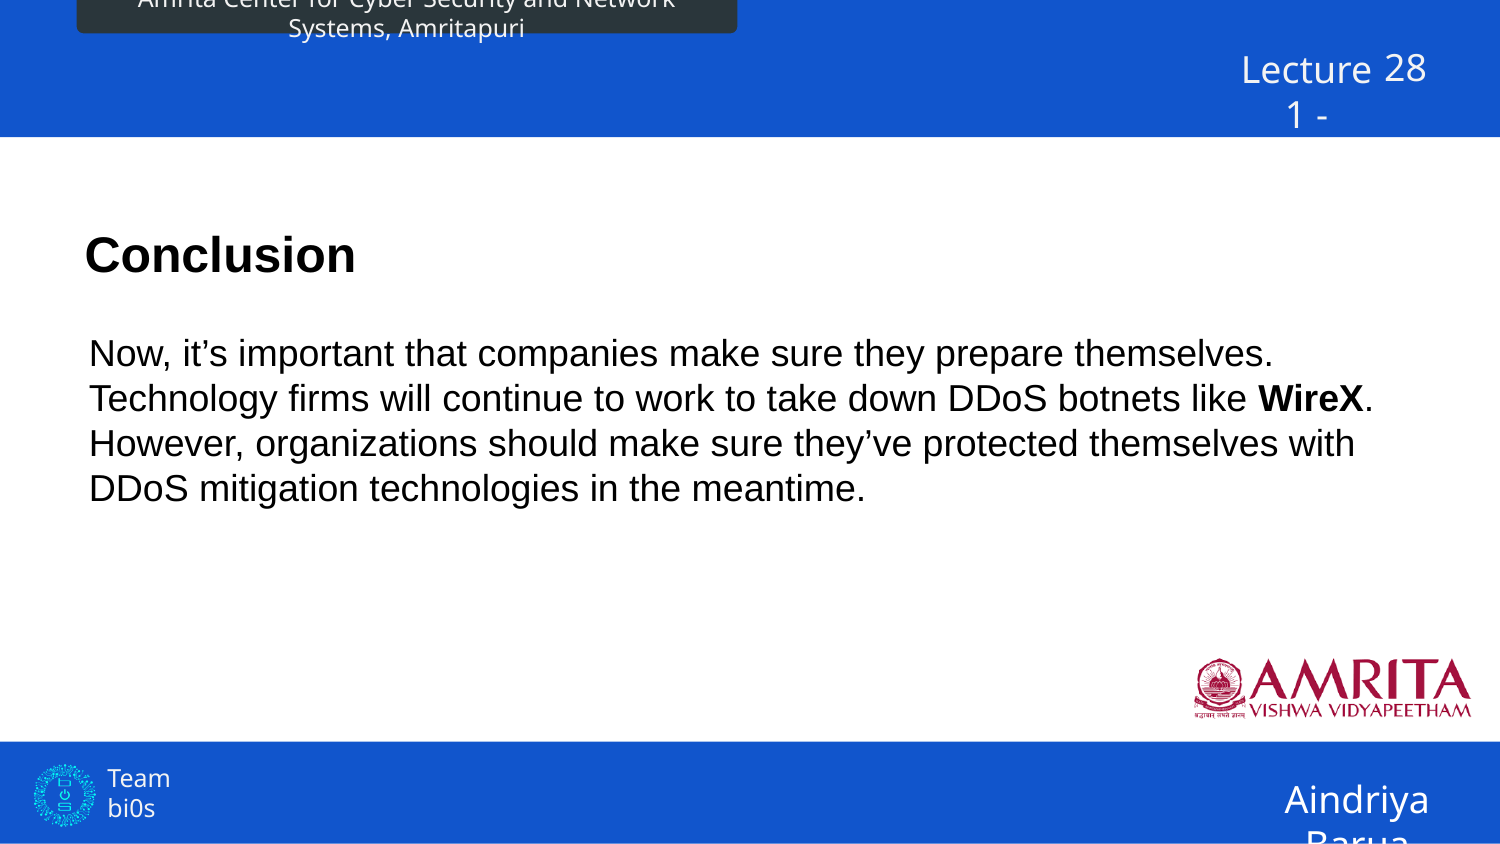

Conclusion
Now, it’s important that companies make sure they prepare themselves.
Technology firms will continue to work to take down DDoS botnets like WireX.
However, organizations should make sure they’ve protected themselves with DDoS mitigation technologies in the meantime.